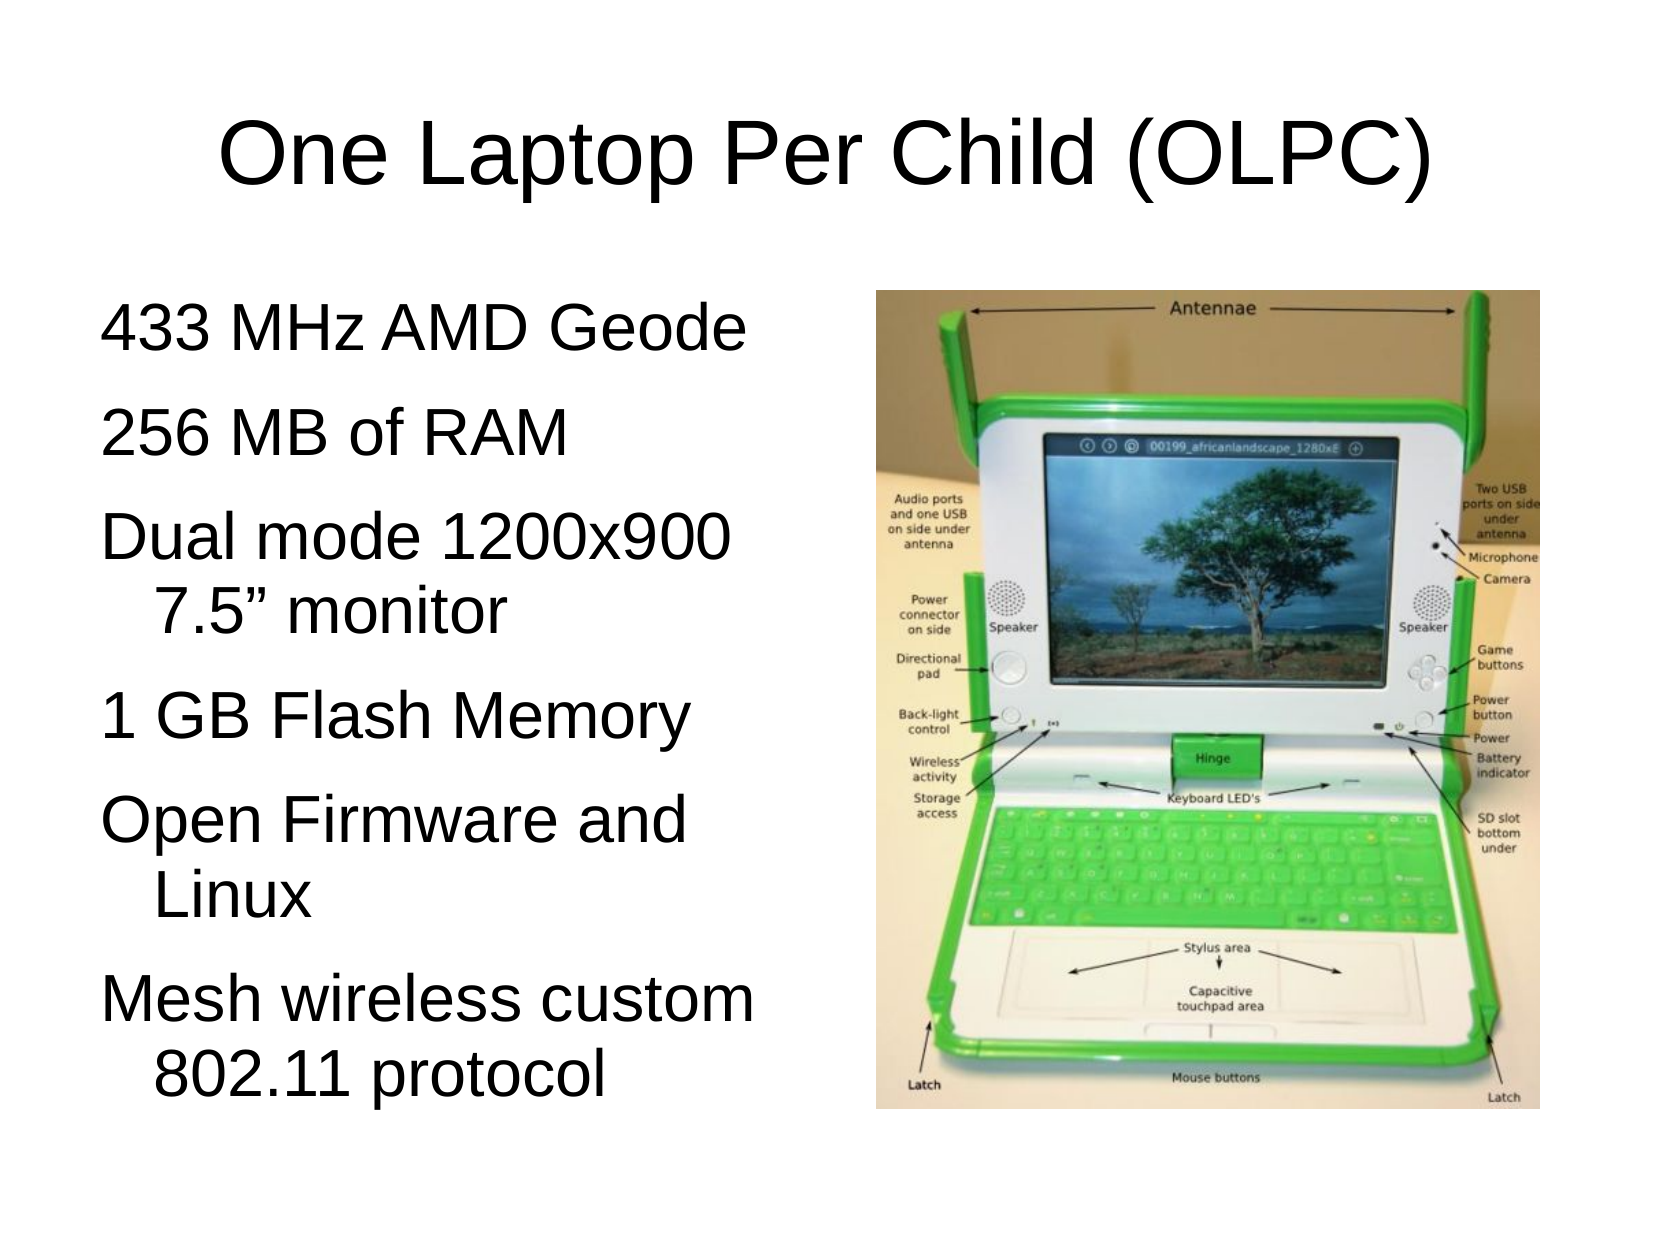

# One Laptop Per Child (OLPC)
433 MHz AMD Geode
256 MB of RAM
Dual mode 1200x900 7.5” monitor
1 GB Flash Memory
Open Firmware and Linux
Mesh wireless custom 802.11 protocol